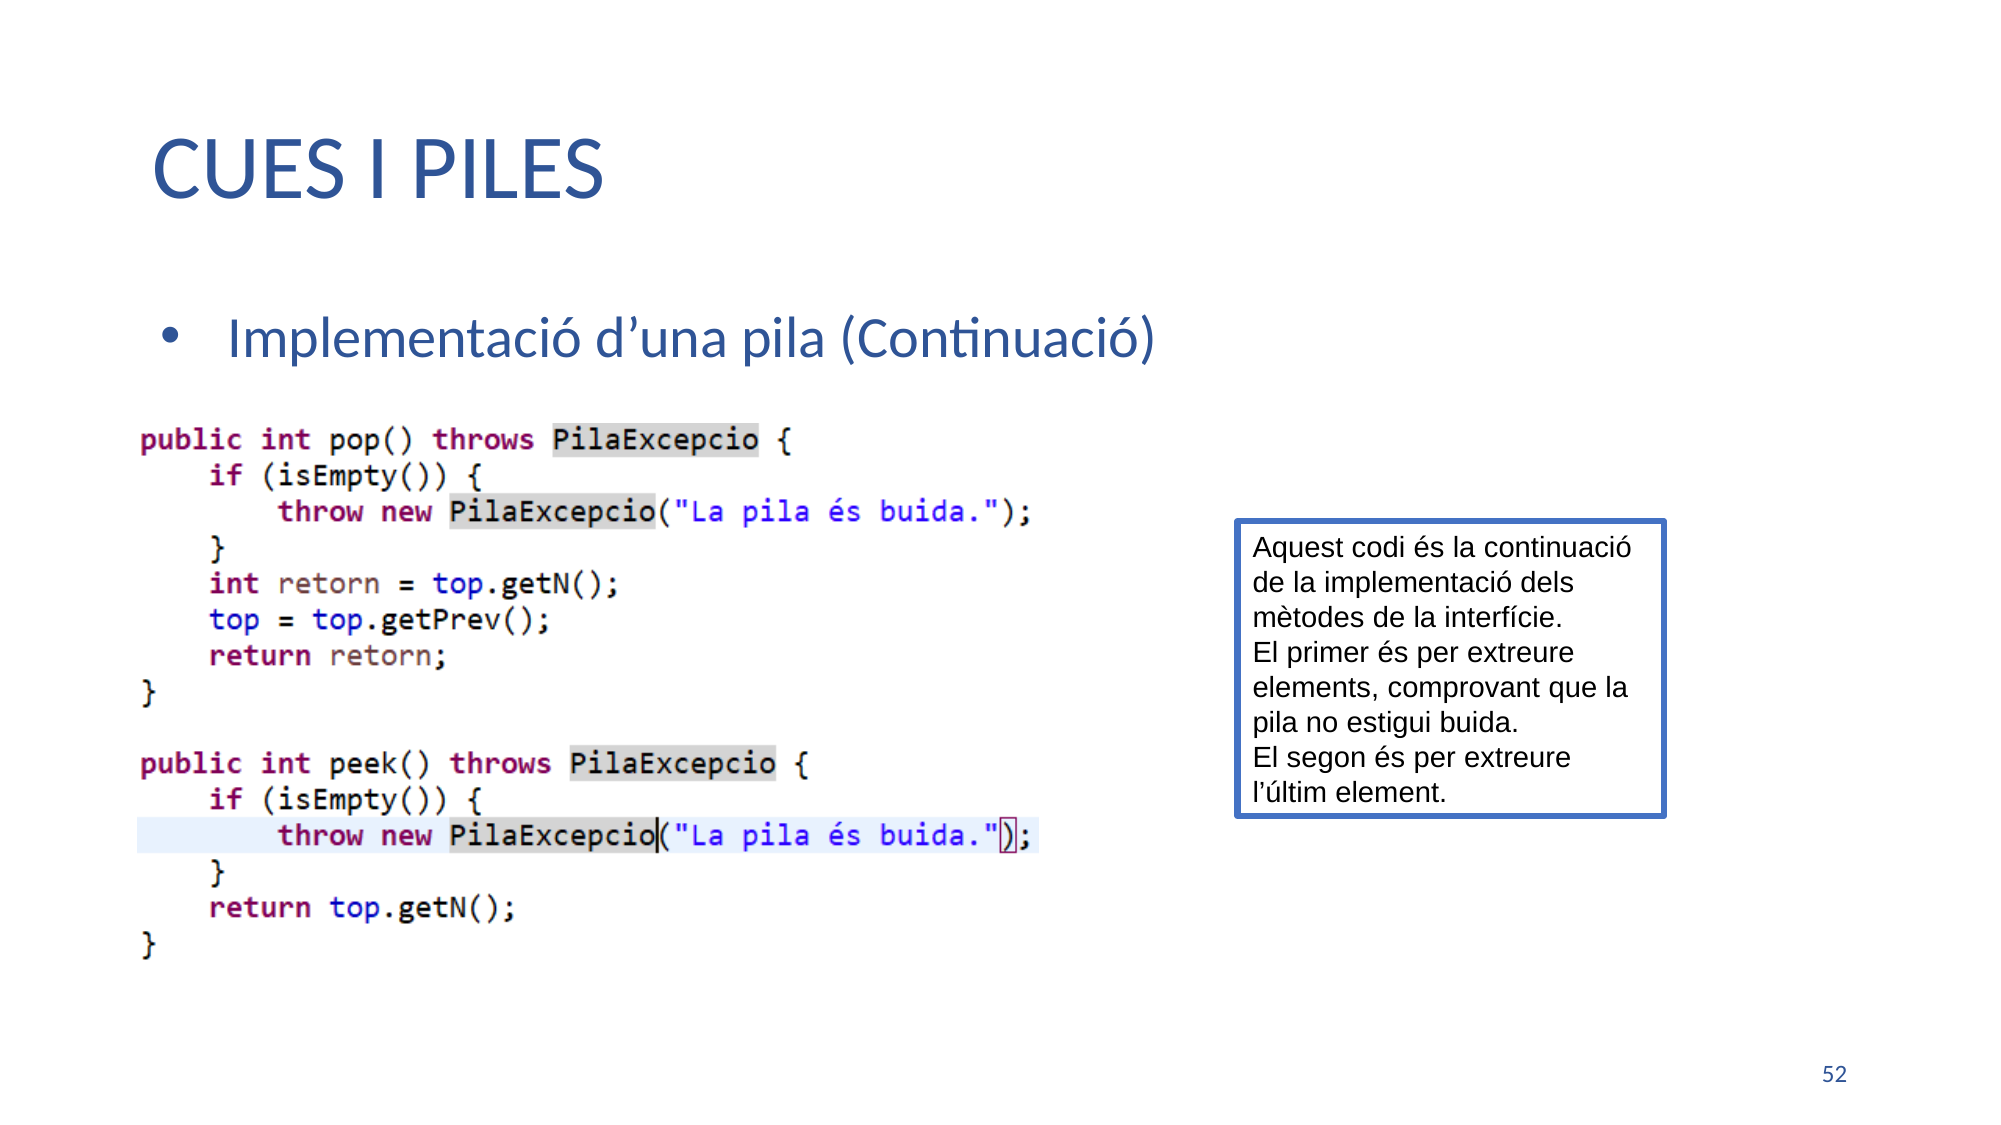

# CUES I PILES
Implementació d’una pila (Continuació)
Aquest codi és la continuació de la implementació dels mètodes de la interfície.
El primer és per extreure elements, comprovant que la pila no estigui buida.
El segon és per extreure l’últim element.